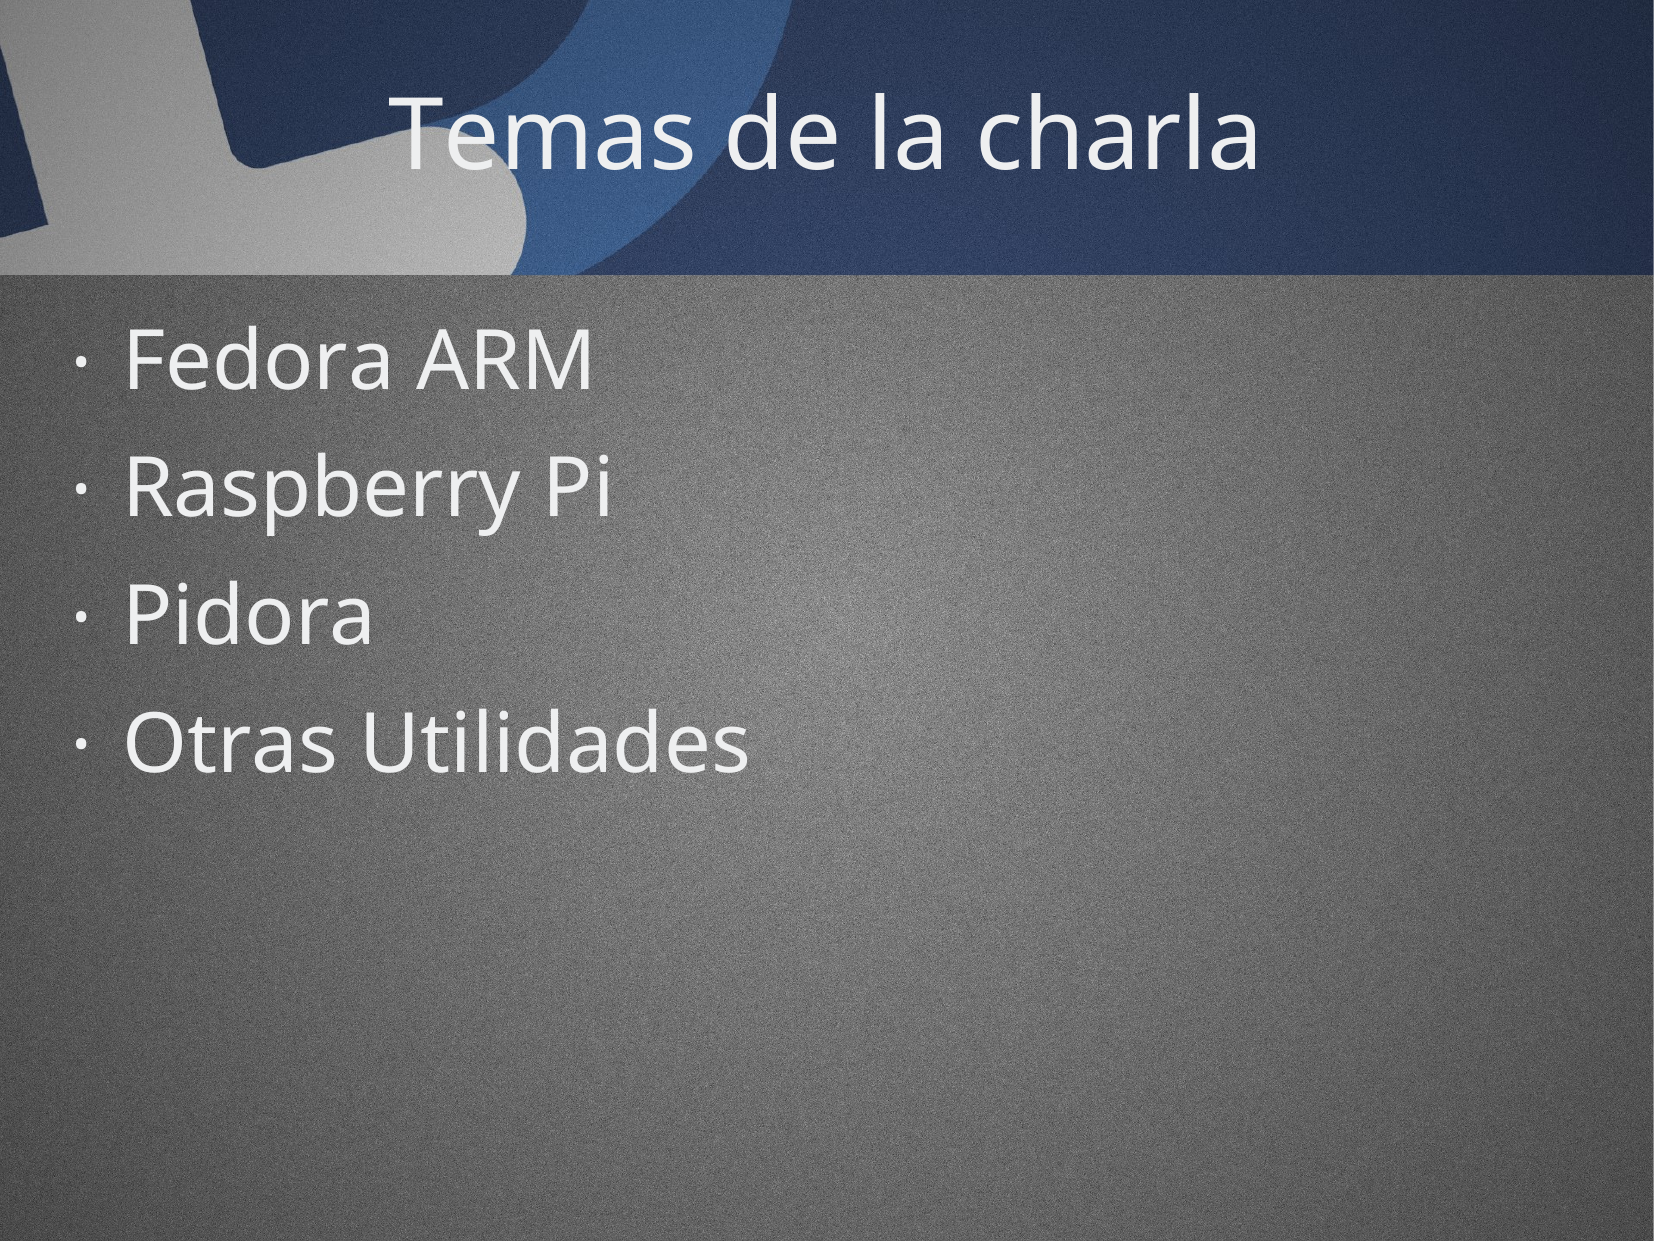

Temas de la charla
Fedora ARM
Raspberry Pi
Pidora
Otras Utilidades